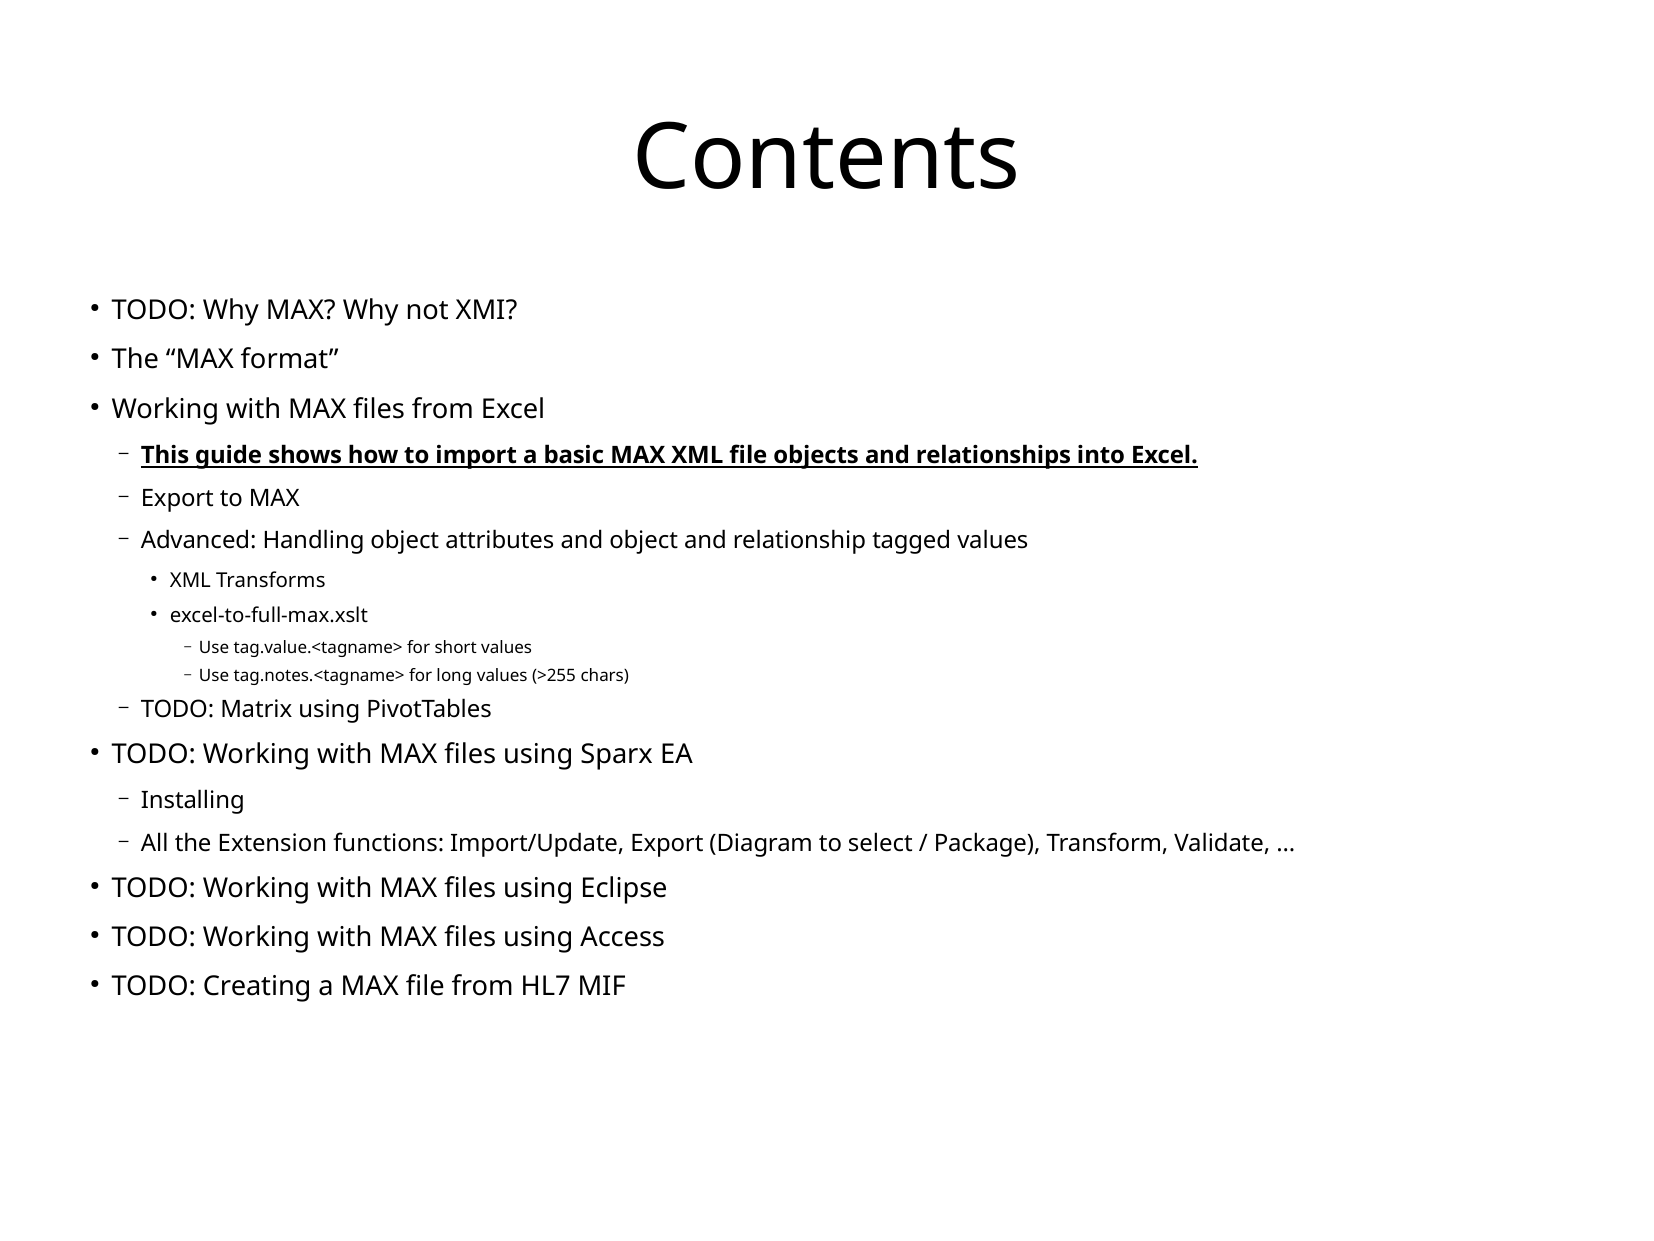

# Contents
TODO: Why MAX? Why not XMI?
The “MAX format”
Working with MAX files from Excel
This guide shows how to import a basic MAX XML file objects and relationships into Excel.
Export to MAX
Advanced: Handling object attributes and object and relationship tagged values
XML Transforms
excel-to-full-max.xslt
Use tag.value.<tagname> for short values
Use tag.notes.<tagname> for long values (>255 chars)
TODO: Matrix using PivotTables
TODO: Working with MAX files using Sparx EA
Installing
All the Extension functions: Import/Update, Export (Diagram to select / Package), Transform, Validate, ...
TODO: Working with MAX files using Eclipse
TODO: Working with MAX files using Access
TODO: Creating a MAX file from HL7 MIF